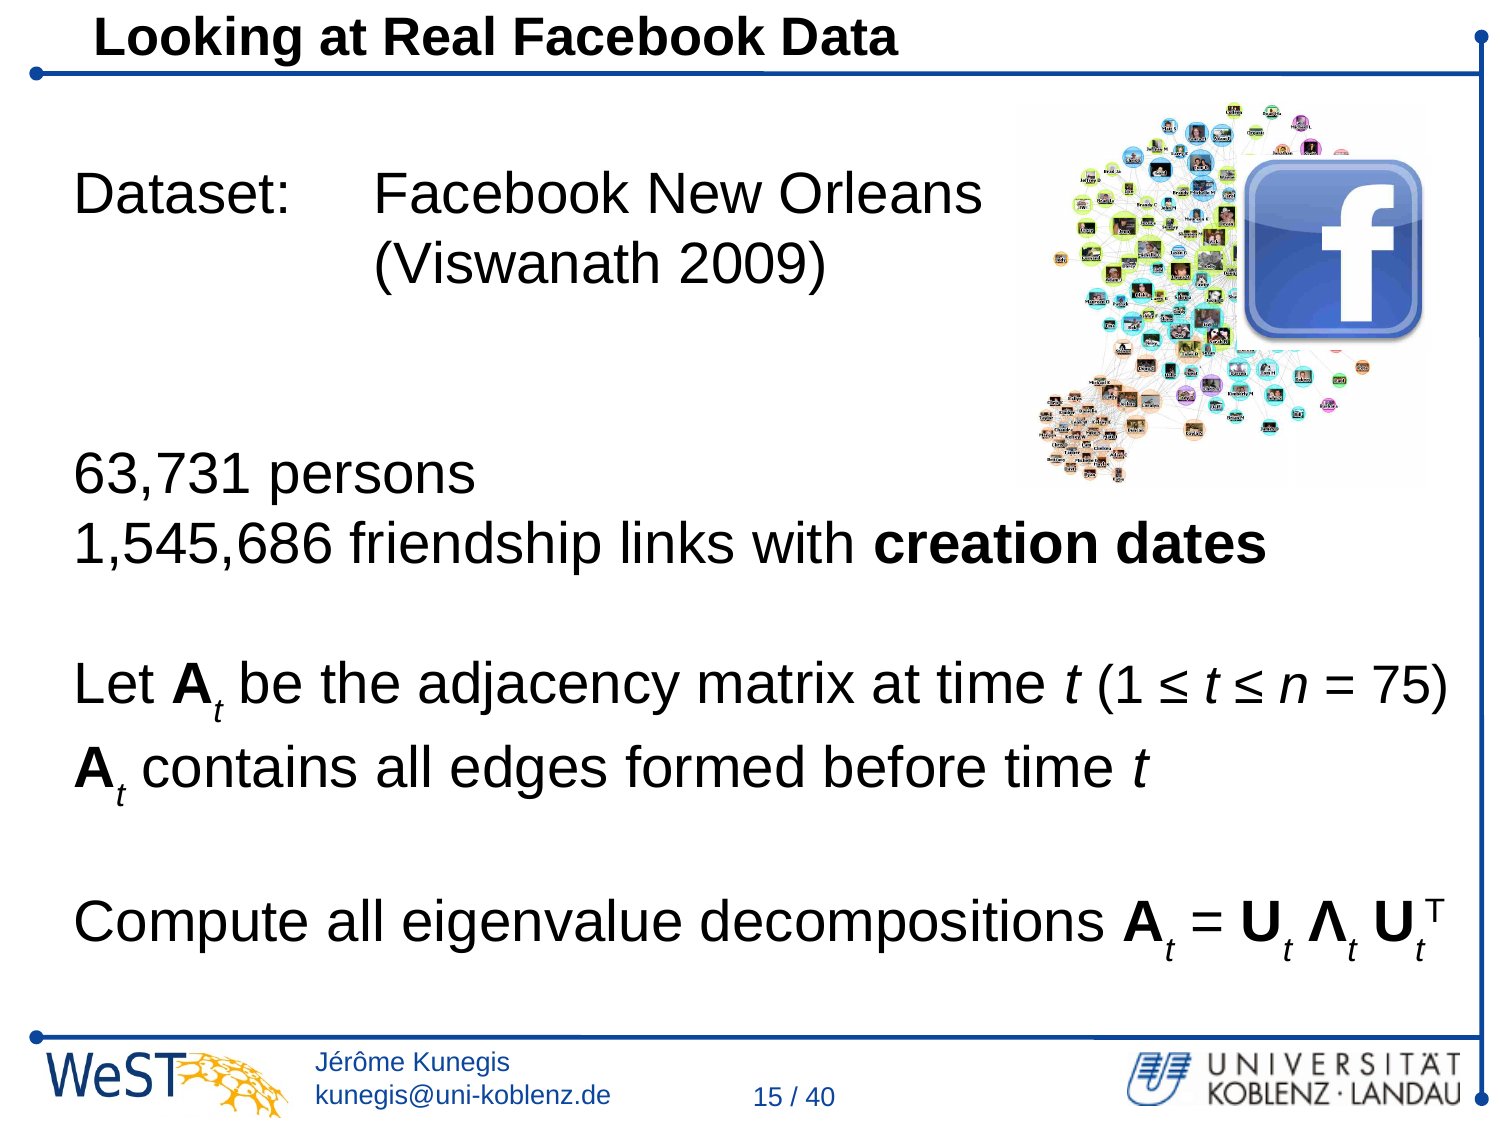

Looking at Real Facebook Data
Dataset:		Facebook New Orleans
 	(Viswanath 2009)
63,731 persons
1,545,686 friendship links with creation dates
Let At be the adjacency matrix at time t (1 ≤ t ≤ n = 75)
At contains all edges formed before time t
Compute all eigenvalue decompositions At = Ut Λt UtT